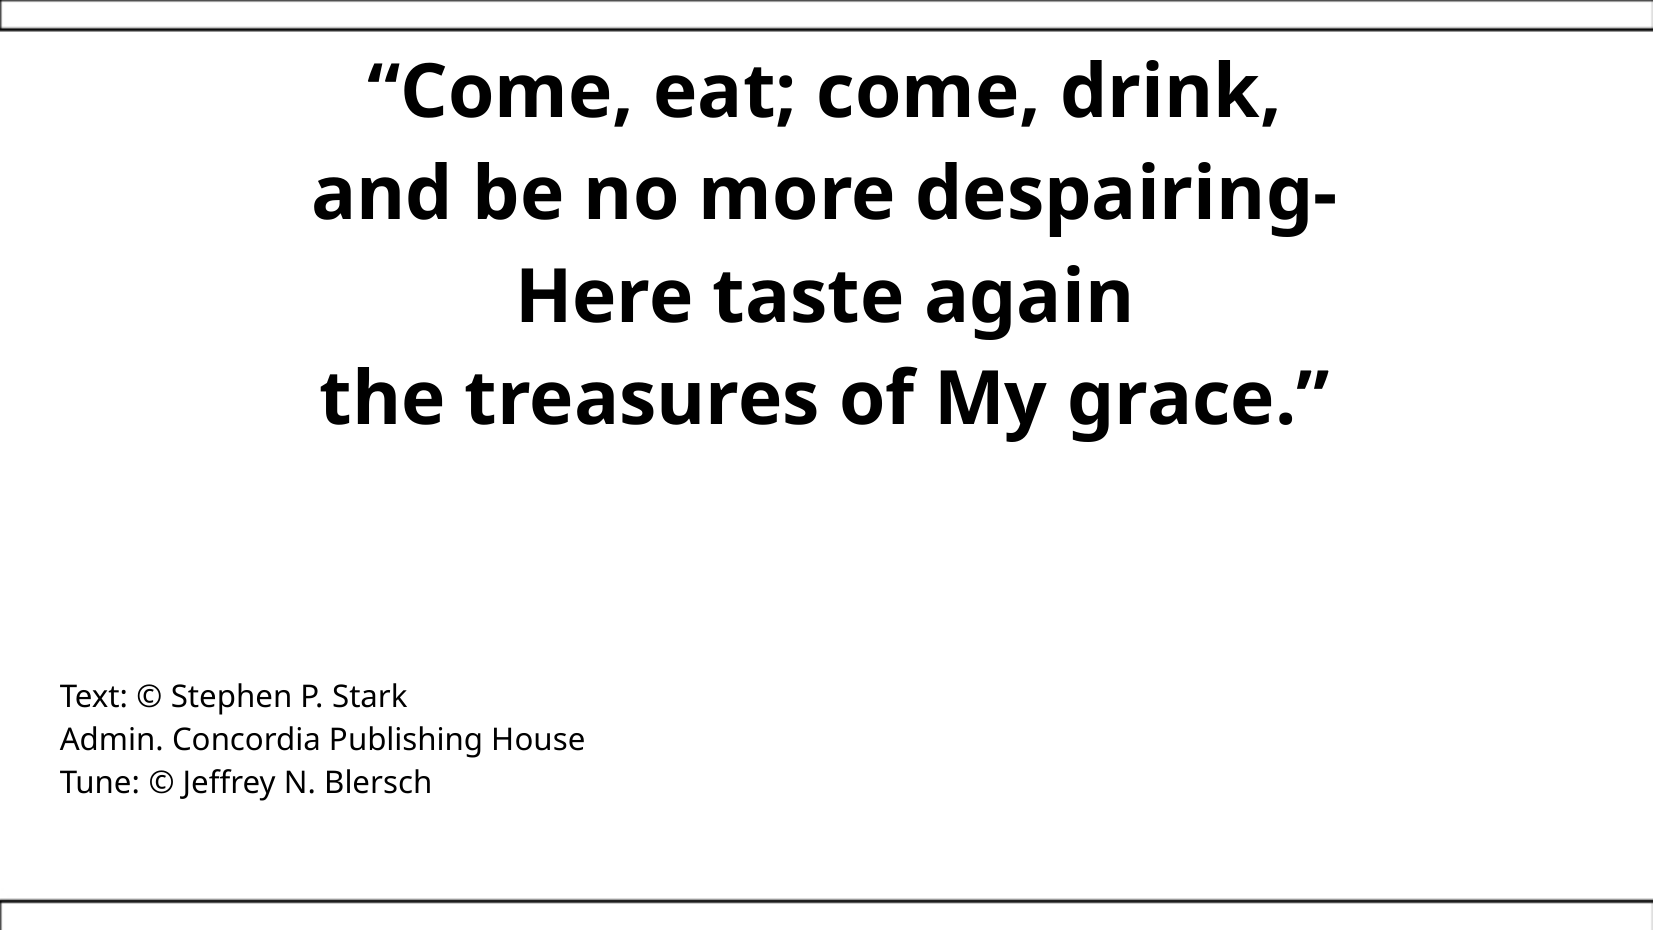

“Come, eat; come, drink,
and be no more despairing-
Here taste again
the treasures of My grace.”
Text: © Stephen P. Stark
Admin. Concordia Publishing House
Tune: © Jeffrey N. Blersch